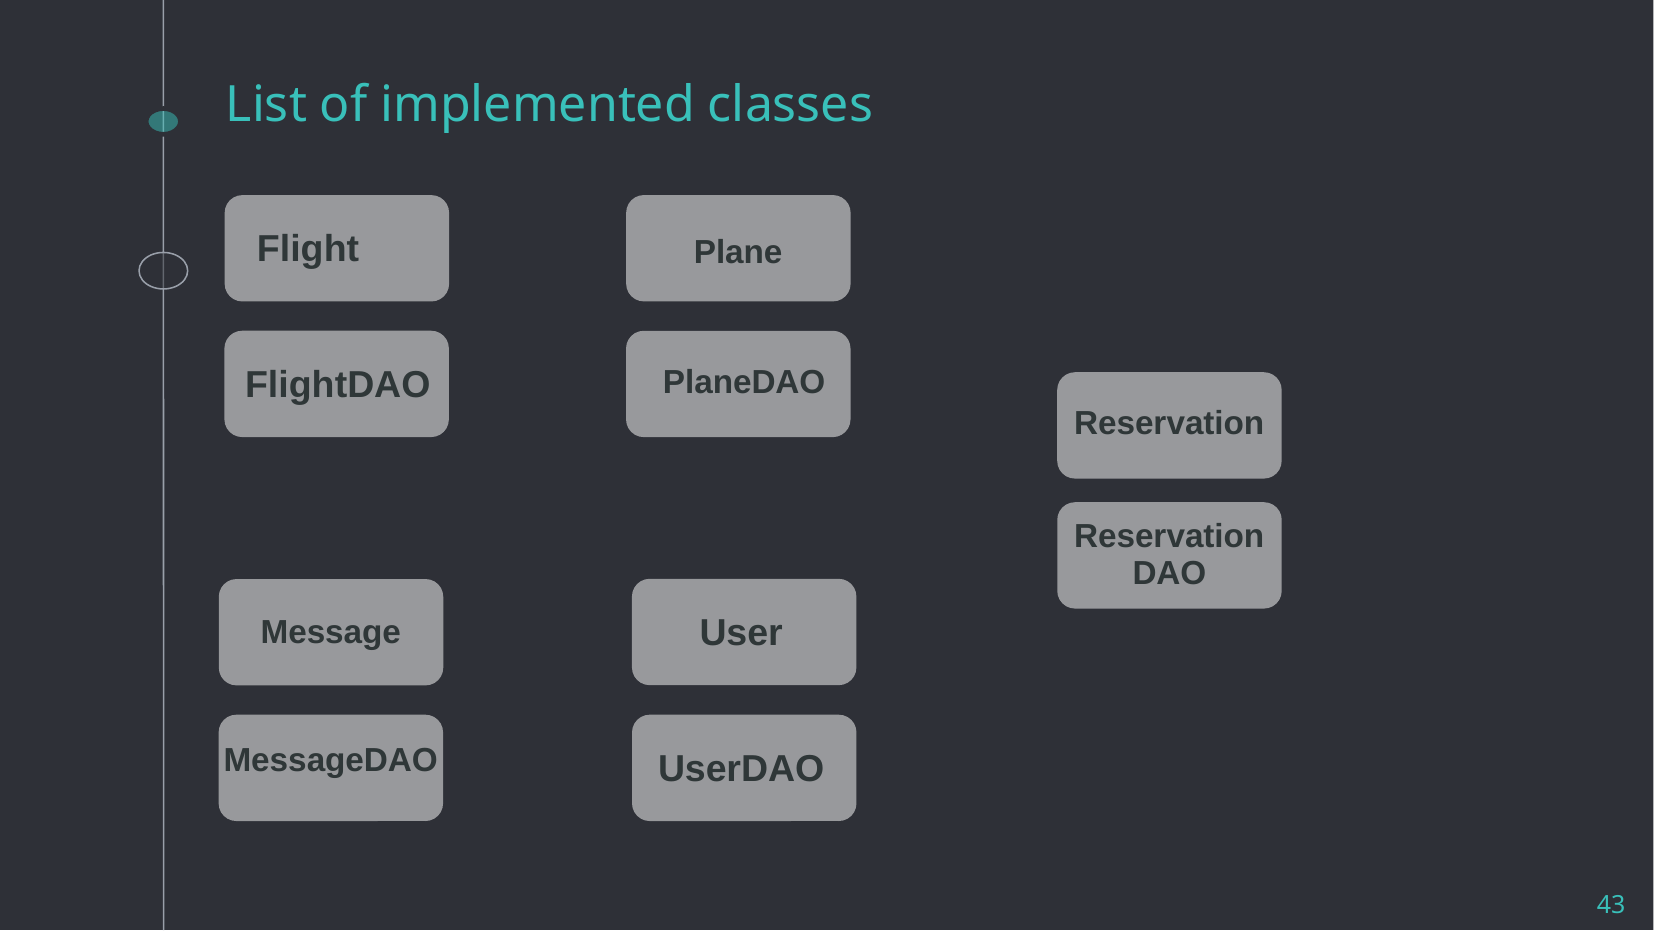

# List of implemented classes
Flight
Plane
FlightDAO
PlaneDAO
Reservation
Reservation
DAO
User
Message
MessageDAO
UserDAO